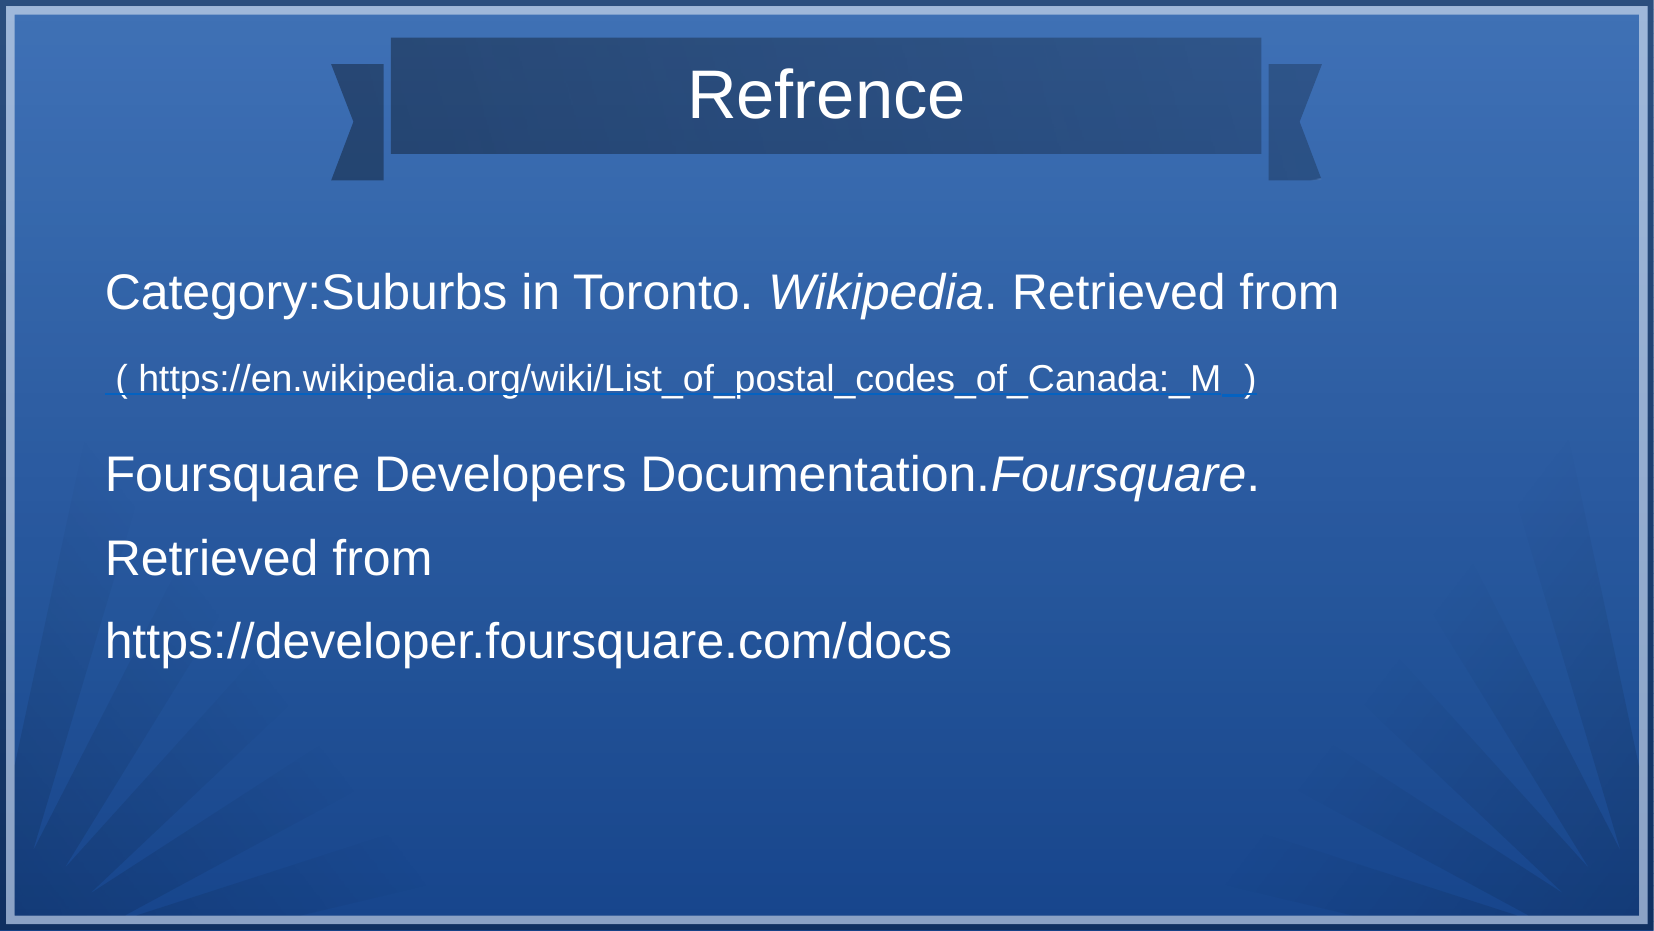

# Refrence
Category:Suburbs in Toronto. Wikipedia. Retrieved from
 ( https://en.wikipedia.org/wiki/List_of_postal_codes_of_Canada:_M )
Foursquare Developers Documentation.Foursquare. Retrieved from https://developer.foursquare.com/docs